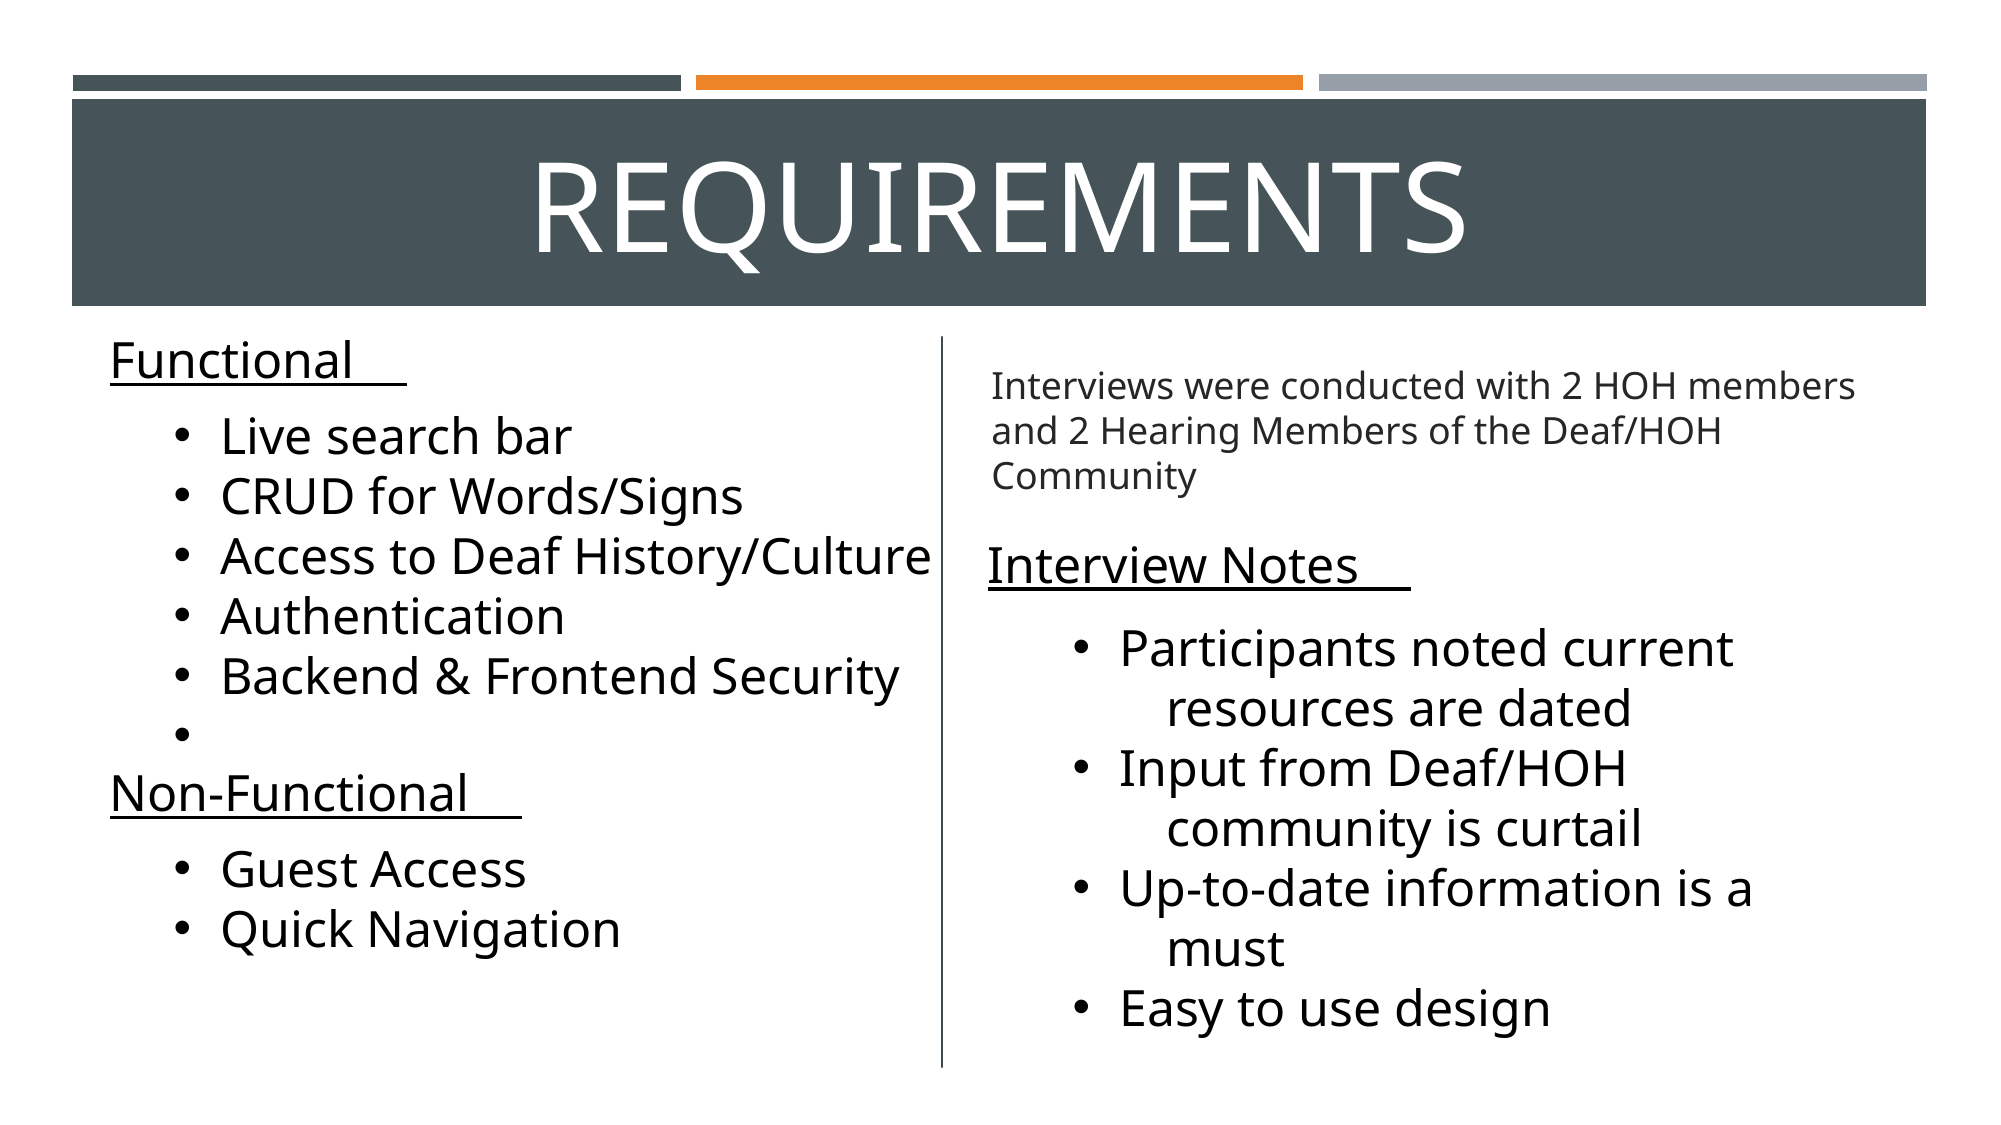

# Requirements
Functional
Interviews were conducted with 2 HOH members and 2 Hearing Members of the Deaf/HOH Community
Live search bar
CRUD for Words/Signs
Access to Deaf History/Culture
Authentication
Backend & Frontend Security
Interview Notes
Participants noted current resources are dated
Input from Deaf/HOH community is curtail
Up-to-date information is a must
Easy to use design
Non-Functional
Guest Access
Quick Navigation